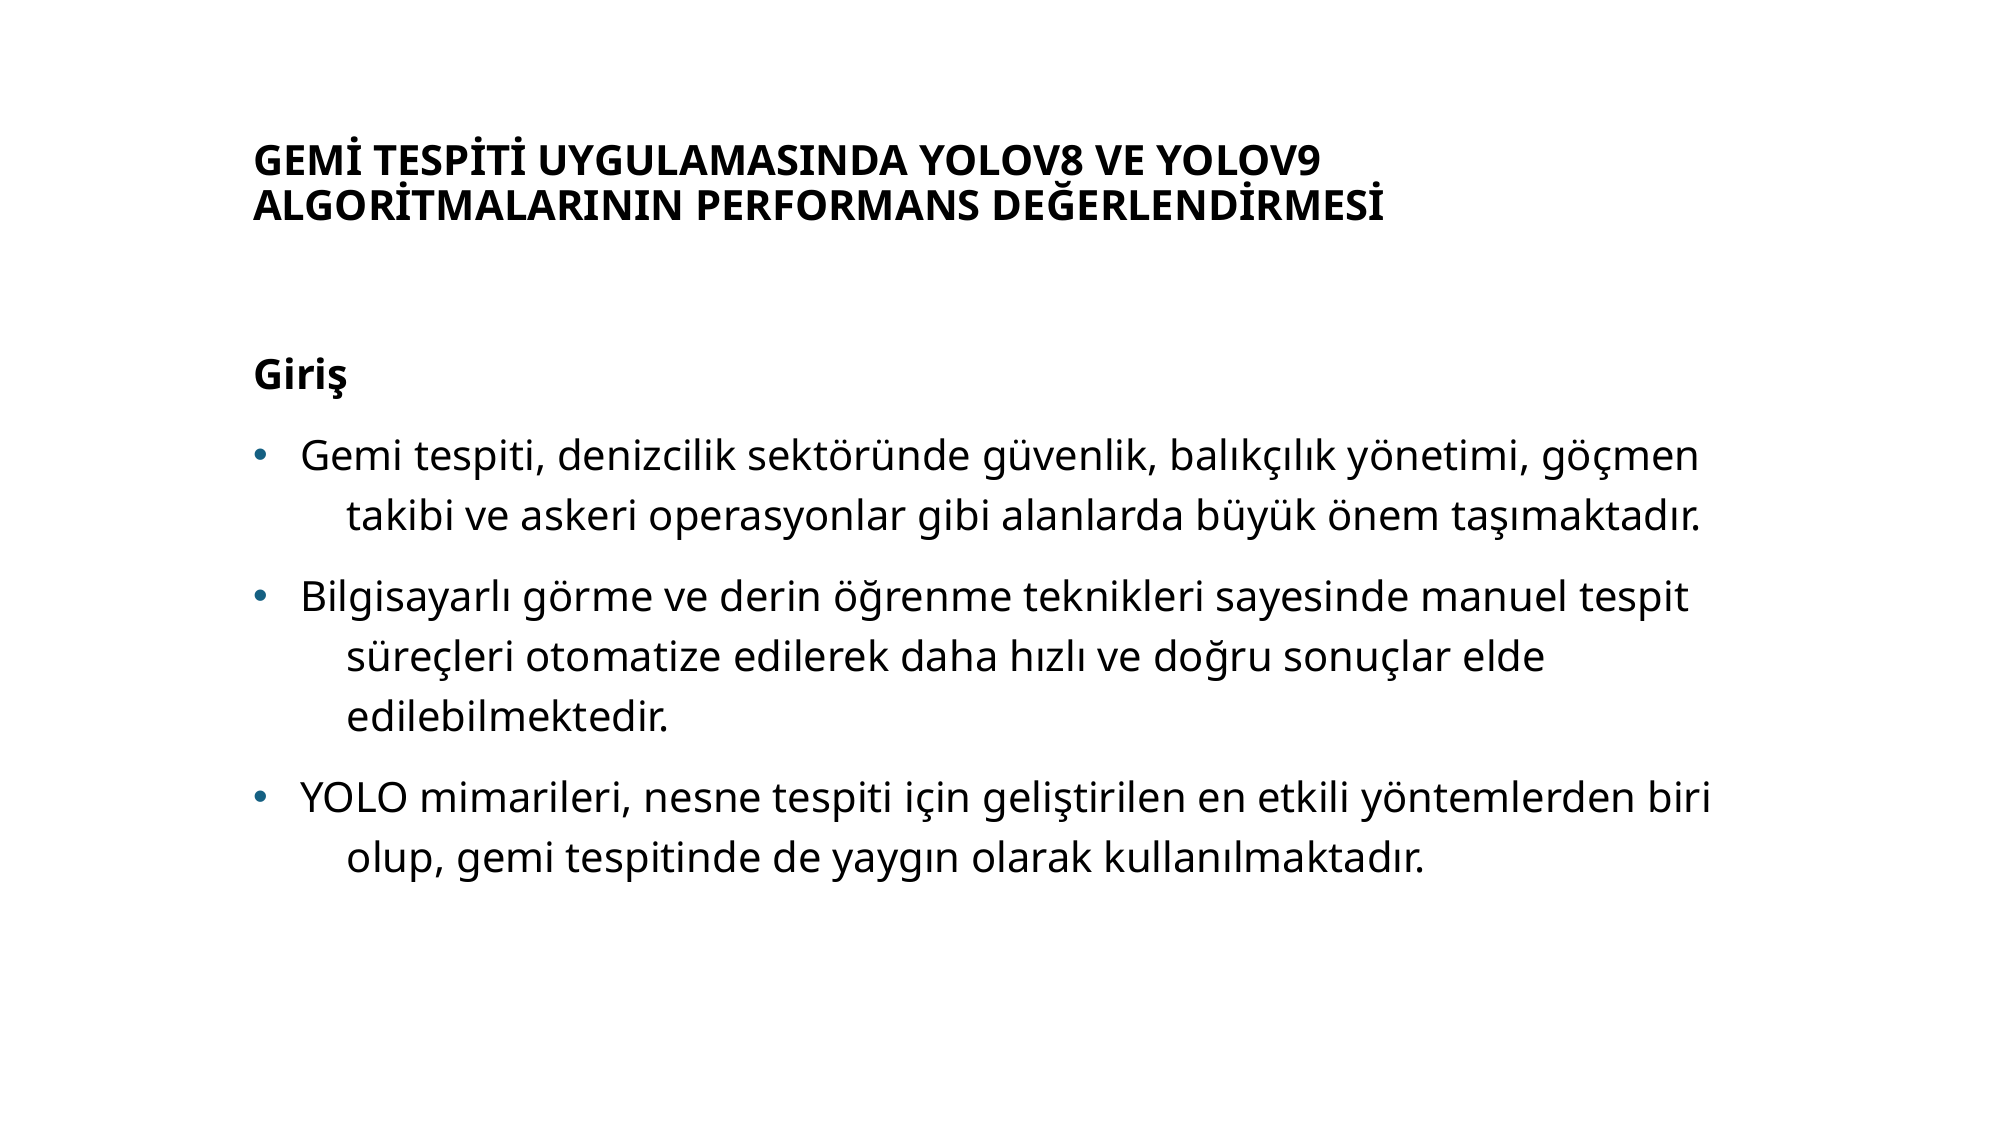

Gemi Tespiti Uygulamasında YOLOv8 ve YOLOv9 Algoritmalarının Performans Değerlendirmesi
Giriş
Gemi tespiti, denizcilik sektöründe güvenlik, balıkçılık yönetimi, göçmen takibi ve askeri operasyonlar gibi alanlarda büyük önem taşımaktadır.
Bilgisayarlı görme ve derin öğrenme teknikleri sayesinde manuel tespit süreçleri otomatize edilerek daha hızlı ve doğru sonuçlar elde edilebilmektedir.
YOLO mimarileri, nesne tespiti için geliştirilen en etkili yöntemlerden biri olup, gemi tespitinde de yaygın olarak kullanılmaktadır.